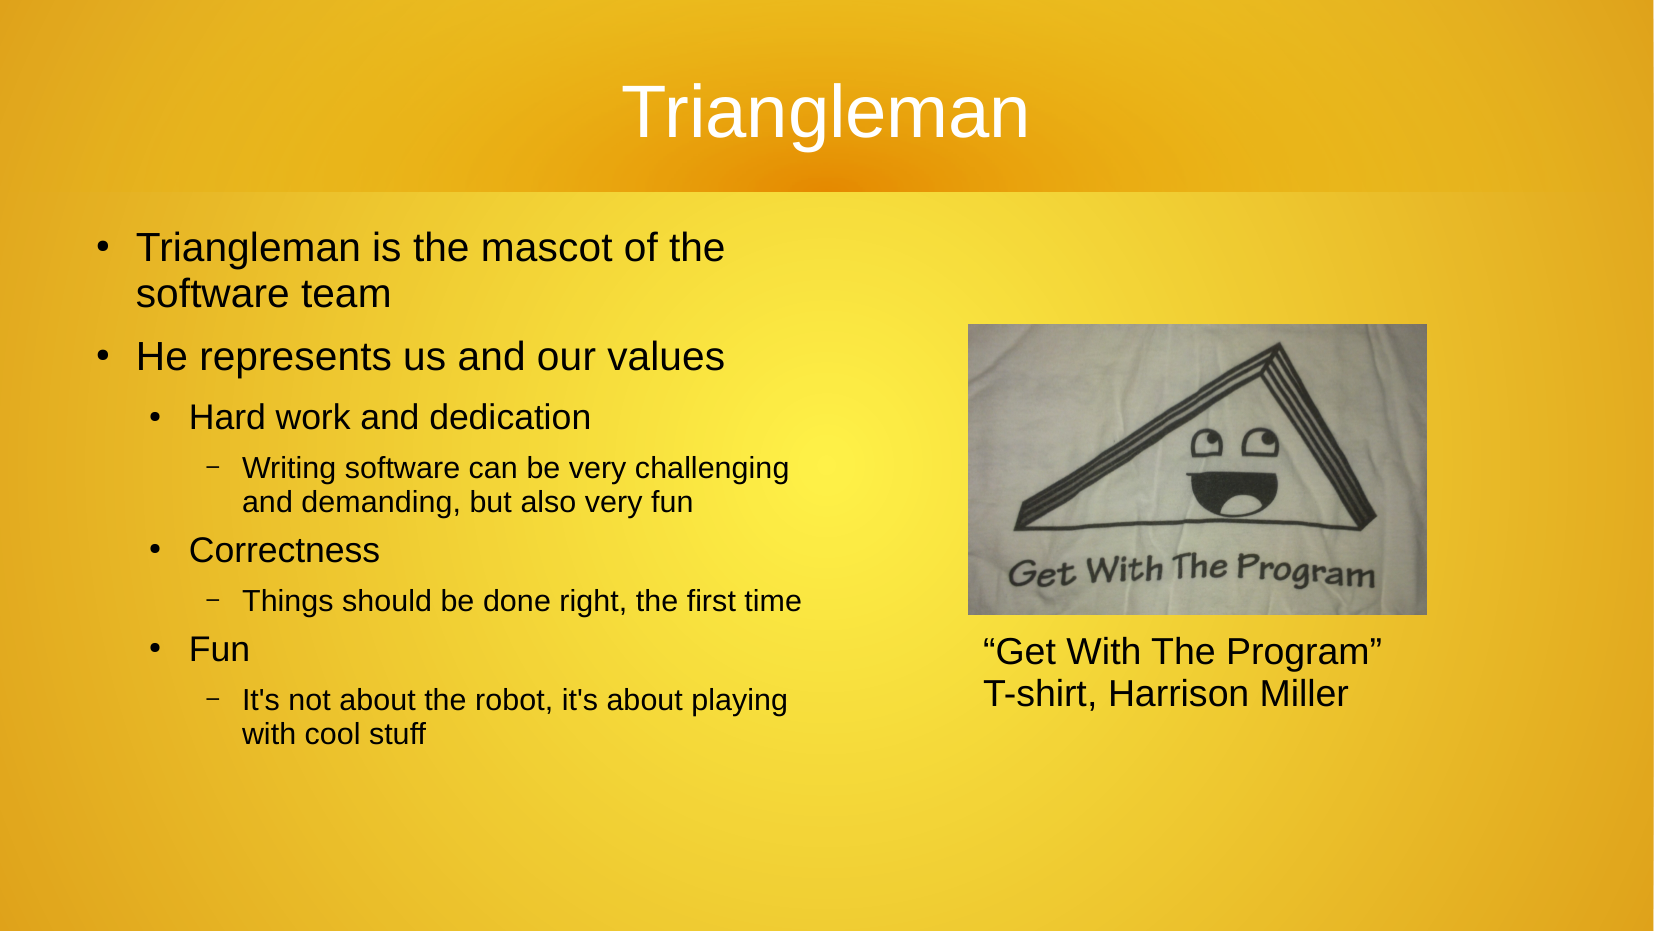

# Triangleman
Triangleman is the mascot of the software team
He represents us and our values
Hard work and dedication
Writing software can be very challenging and demanding, but also very fun
Correctness
Things should be done right, the first time
Fun
It's not about the robot, it's about playing with cool stuff
“Get With The Program” T-shirt, Harrison Miller